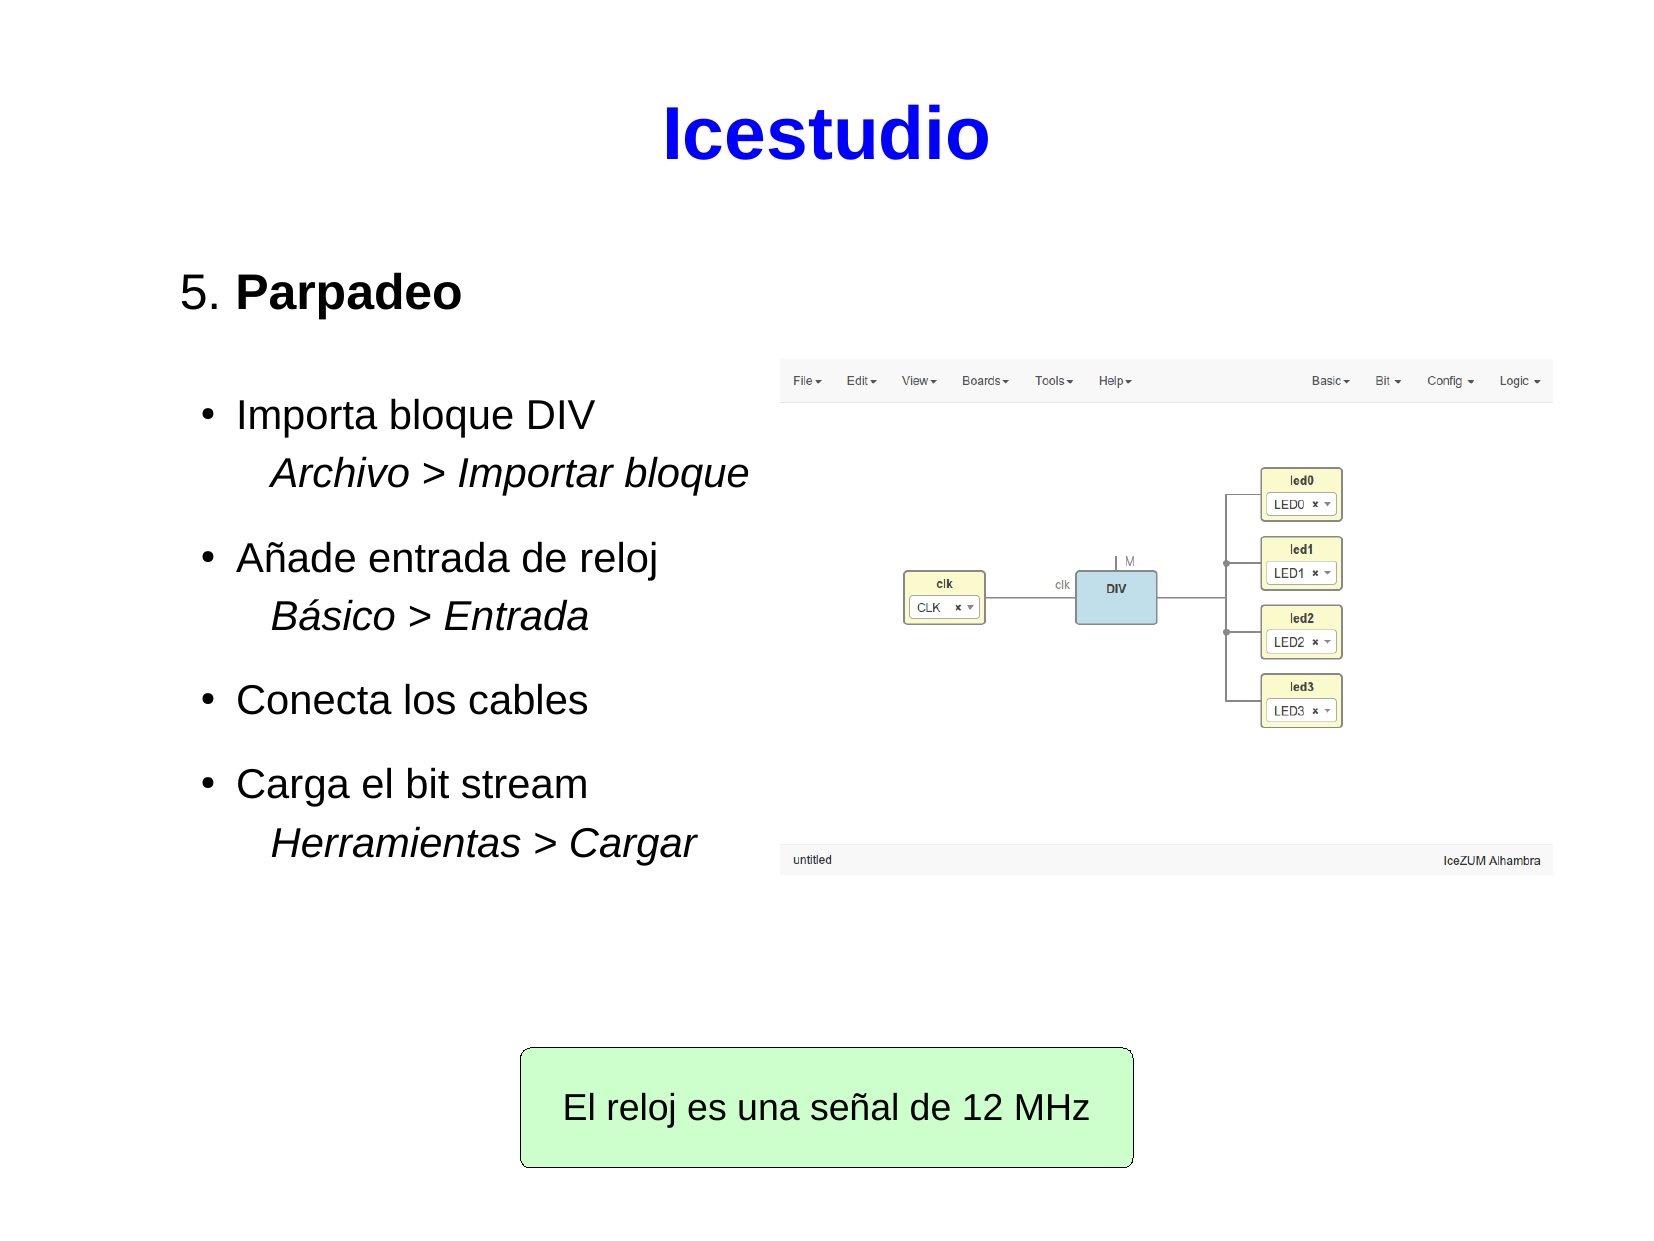

# Icestudio
5. Parpadeo
Importa bloque DIV
 Archivo > Importar bloque
Añade entrada de reloj
 Básico > Entrada
Conecta los cables
Carga el bit stream
 Herramientas > Cargar
El reloj es una señal de 12 MHz